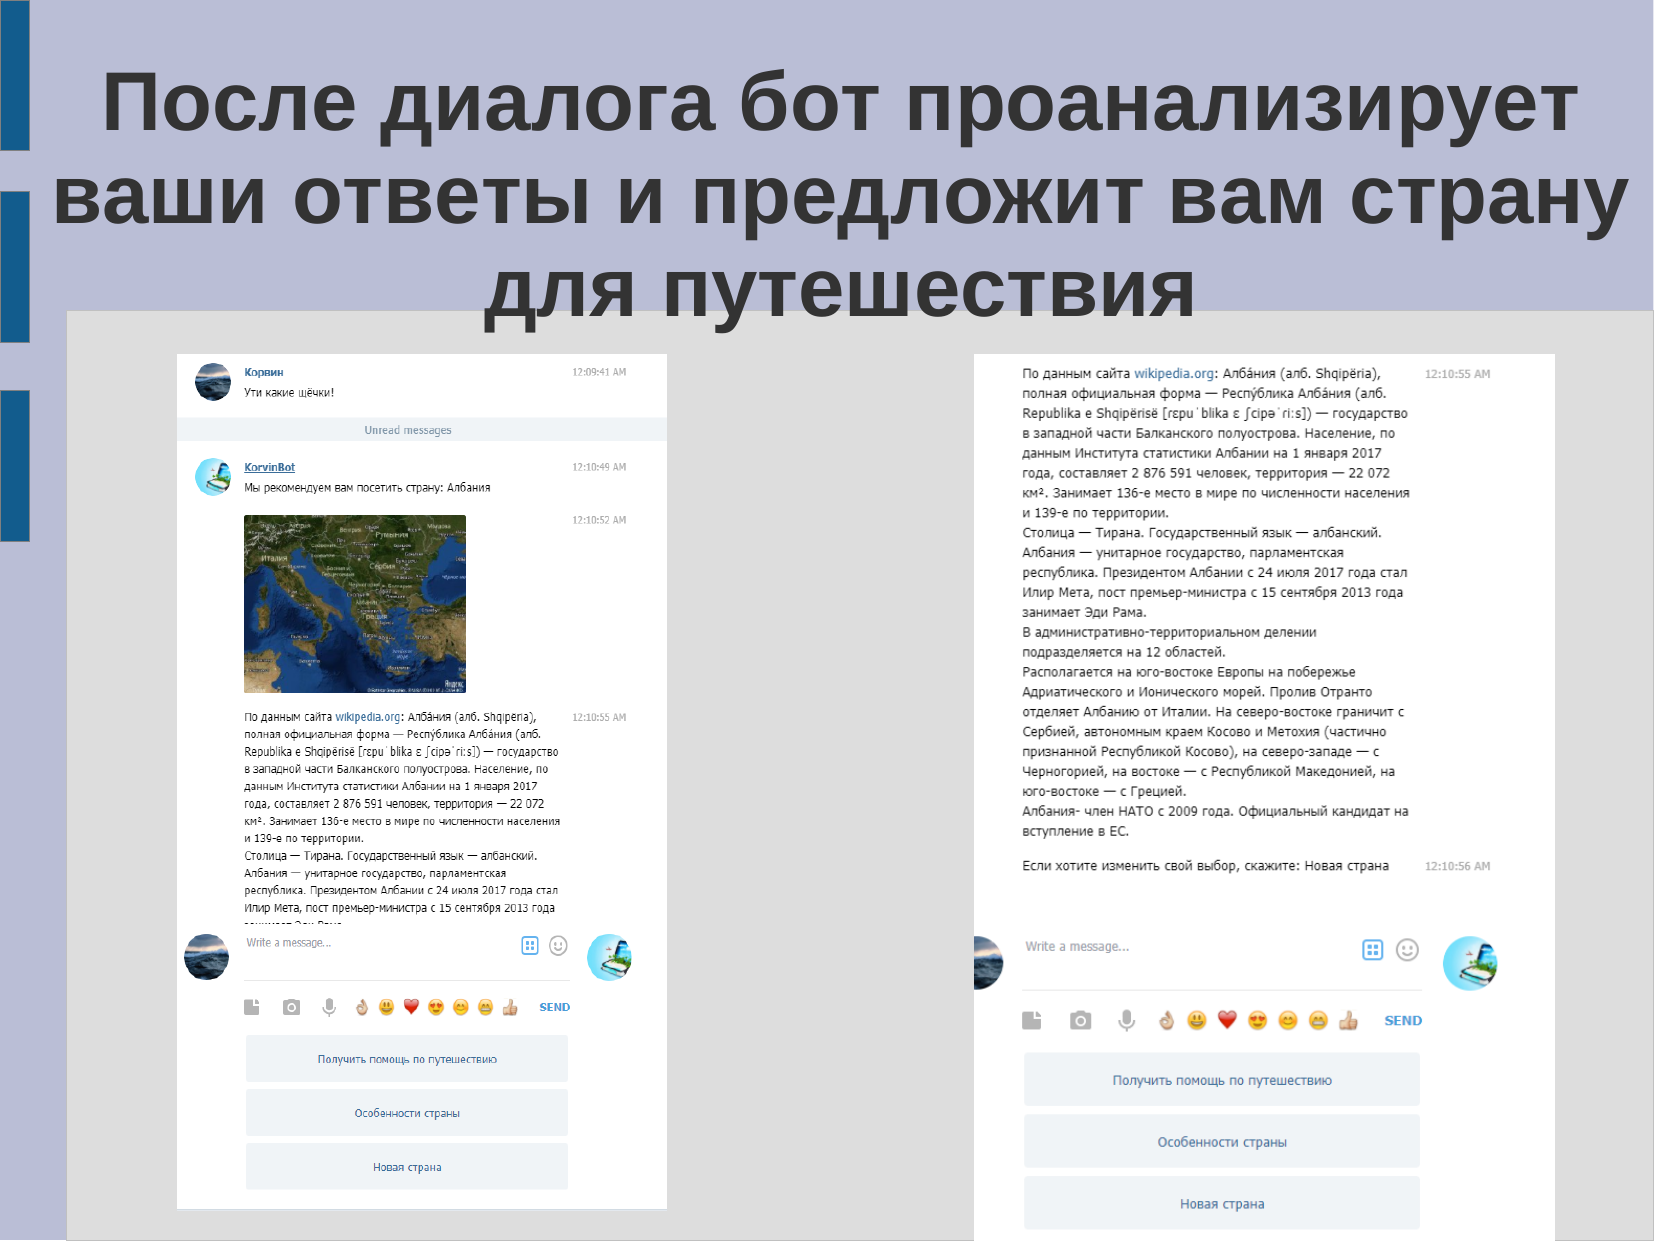

# После диалога бот проанализирует ваши ответы и предложит вам страну для путешествия